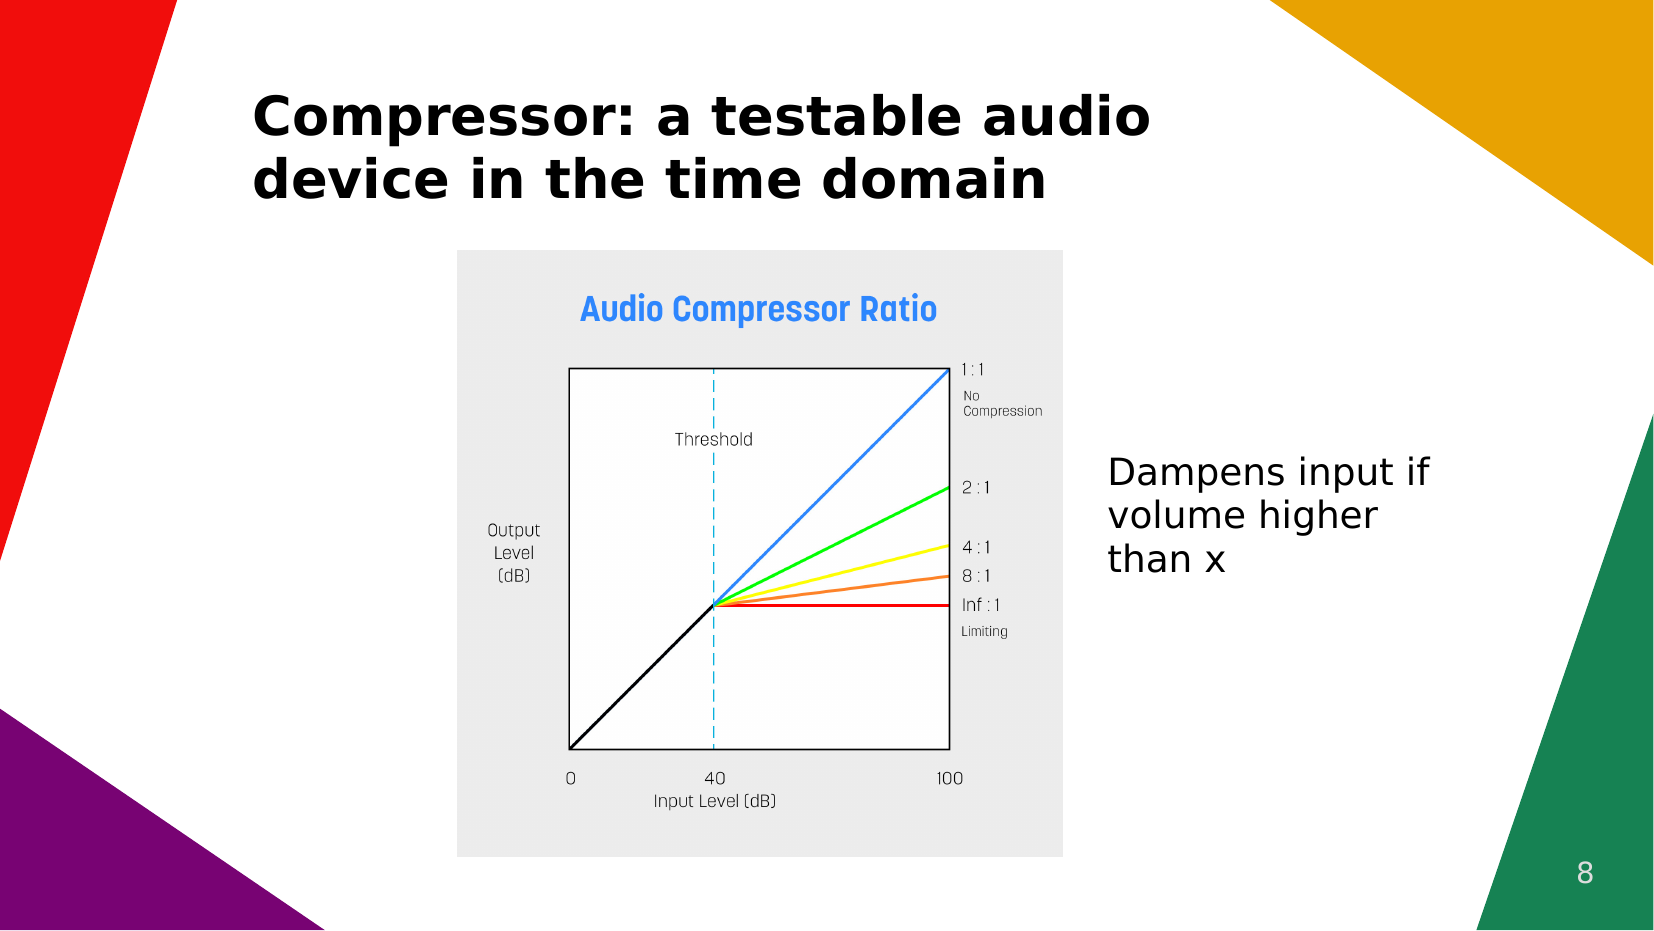

Compressor: a testable audio device in the time domain
Dampens input if volume higher than x
8